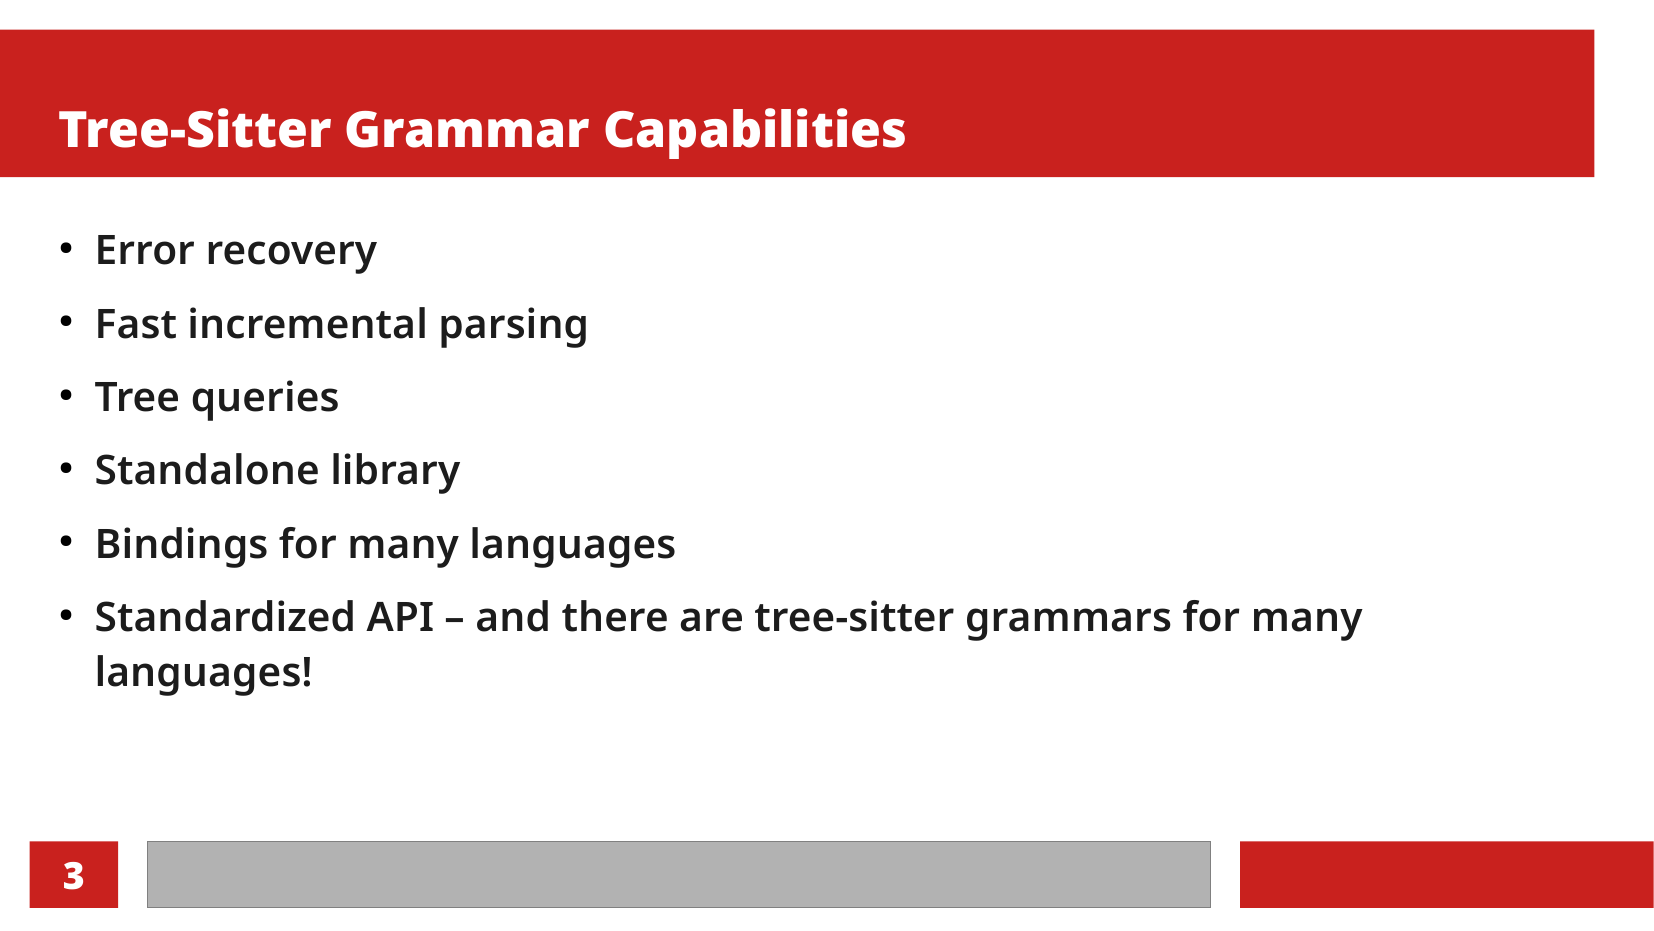

# Tree-Sitter Grammar Capabilities
Error recovery
Fast incremental parsing
Tree queries
Standalone library
Bindings for many languages
Standardized API – and there are tree-sitter grammars for many languages!
3